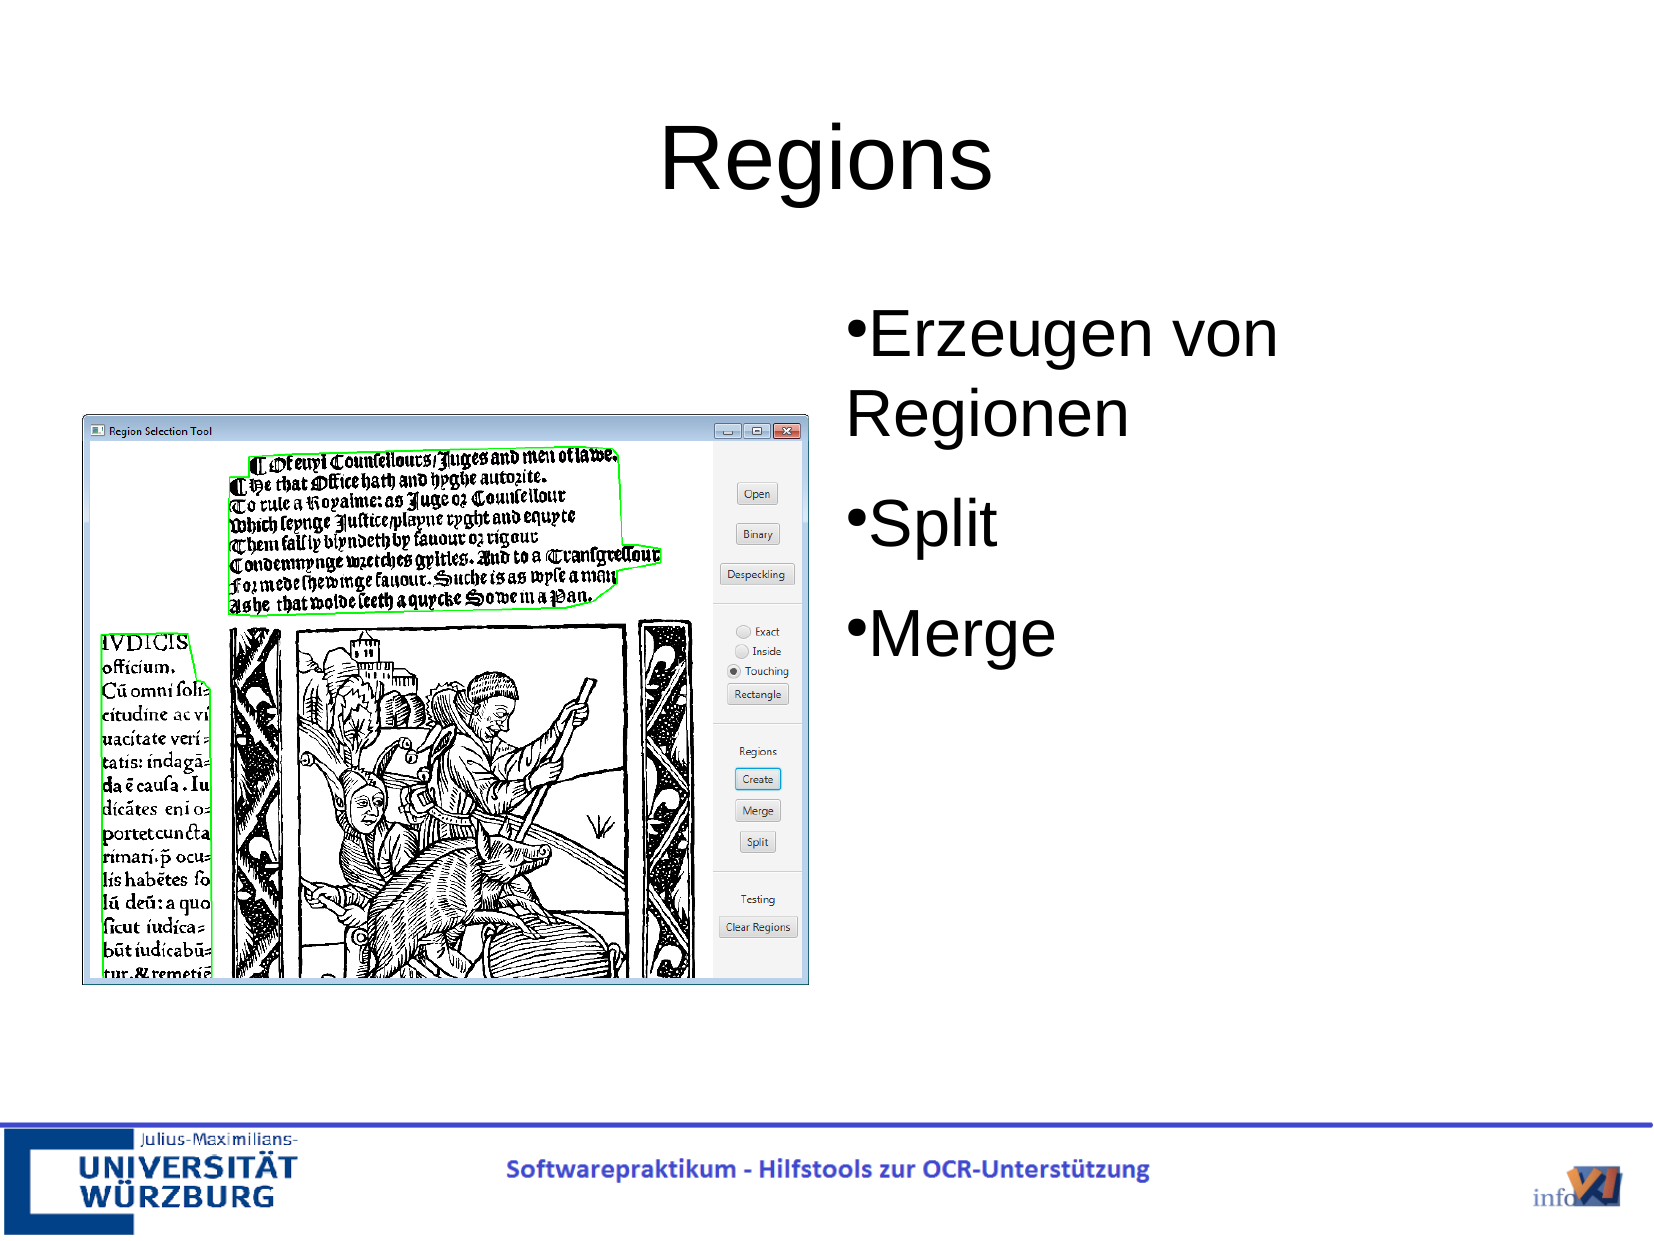

# Regions
Erzeugen von Regionen
Split
Merge